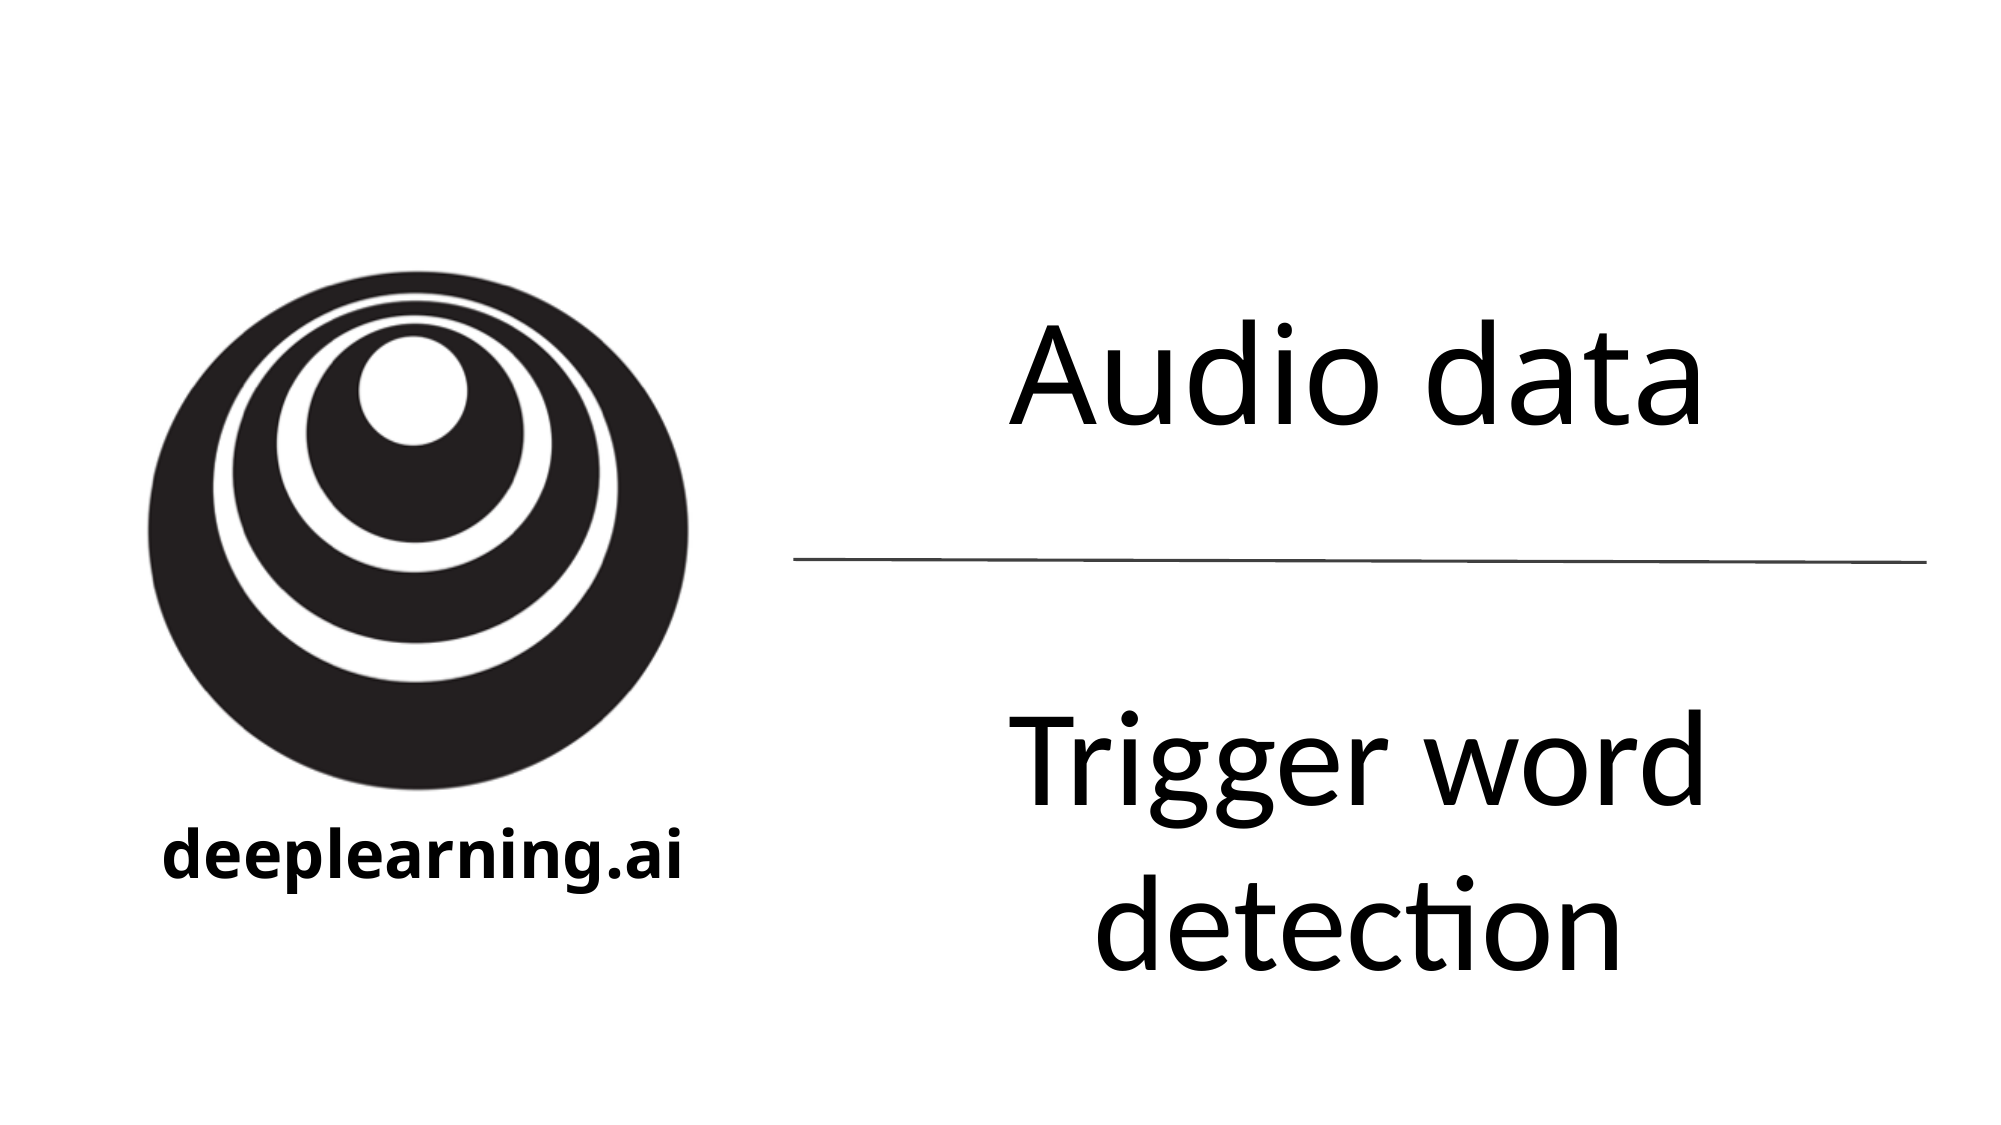

# Audio data
deeplearning.ai
Trigger word detection